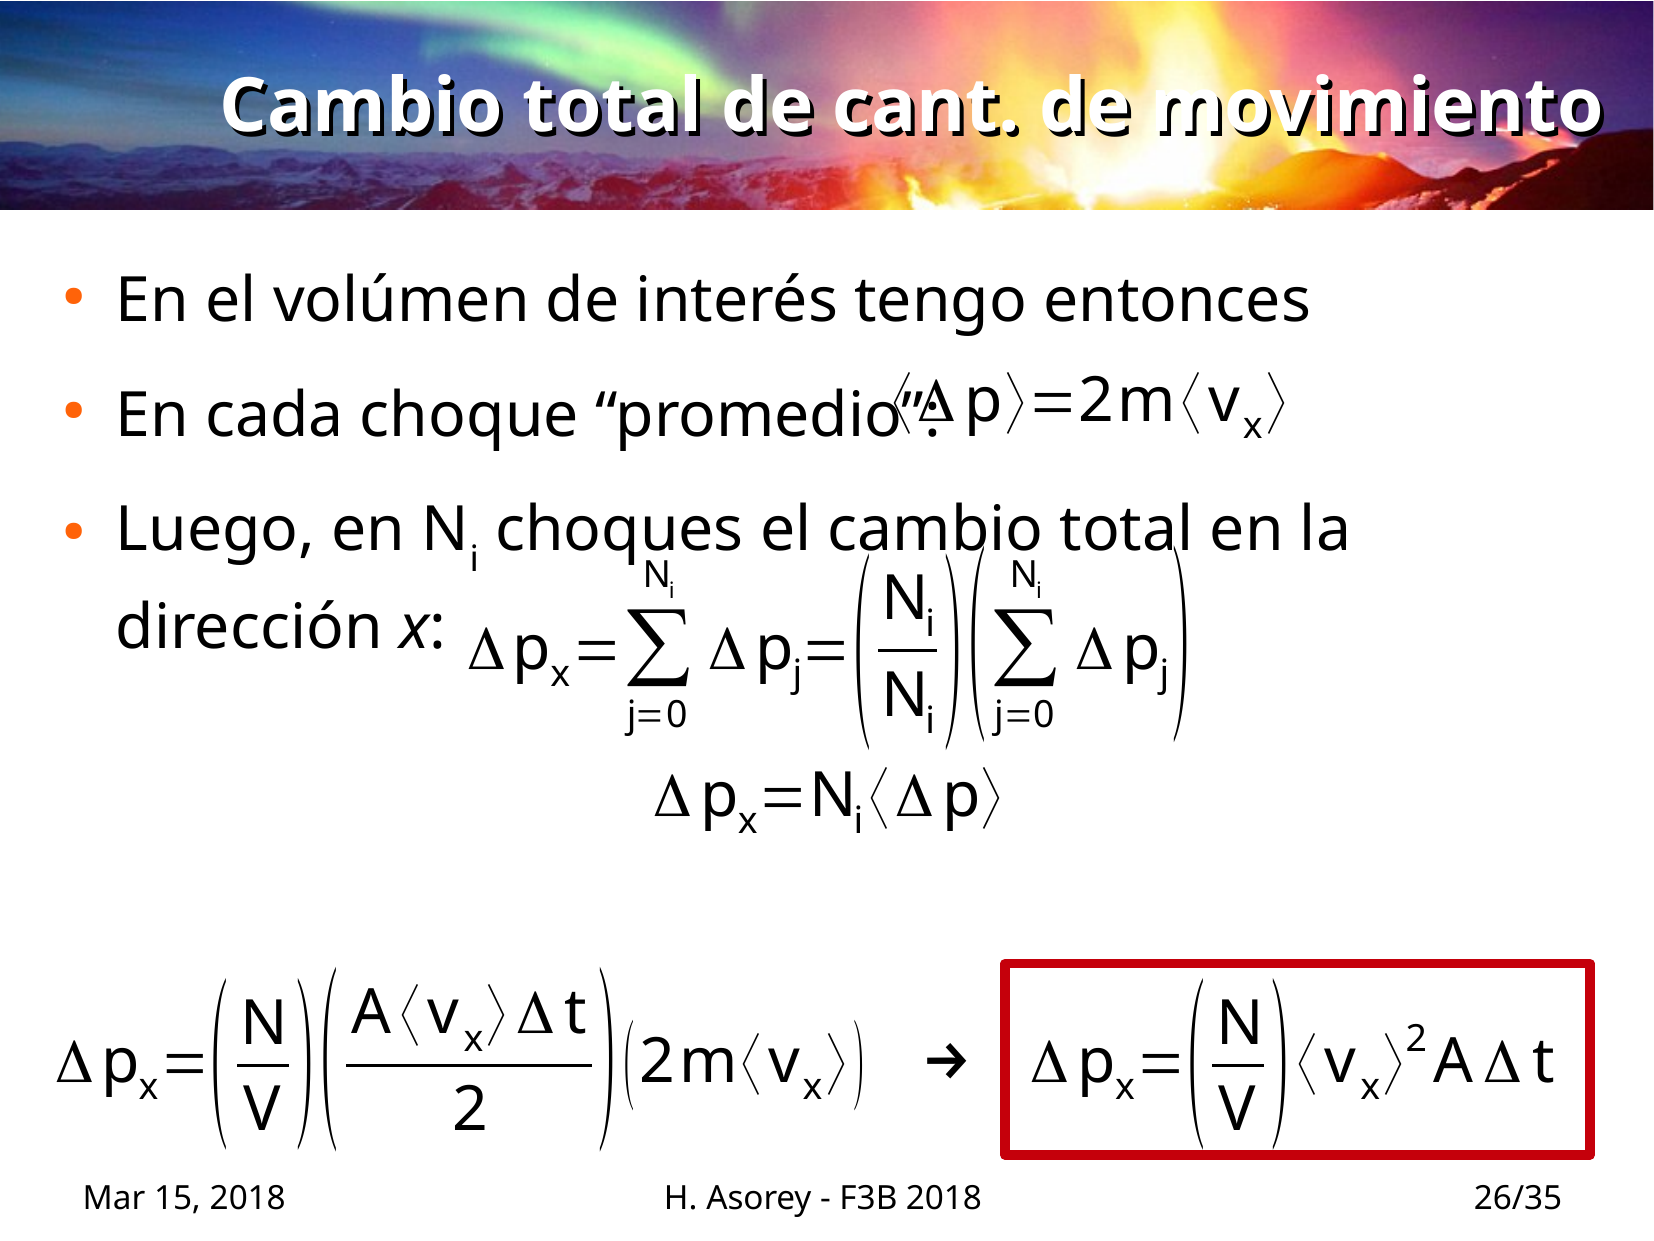

# Cambio total de cant. de movimiento
En el volúmen de interés tengo entonces
En cada choque “promedio”:
Luego, en Ni choques el cambio total en la dirección x:
Y entonces
Mar 15, 2018
H. Asorey - F3B 2018
26